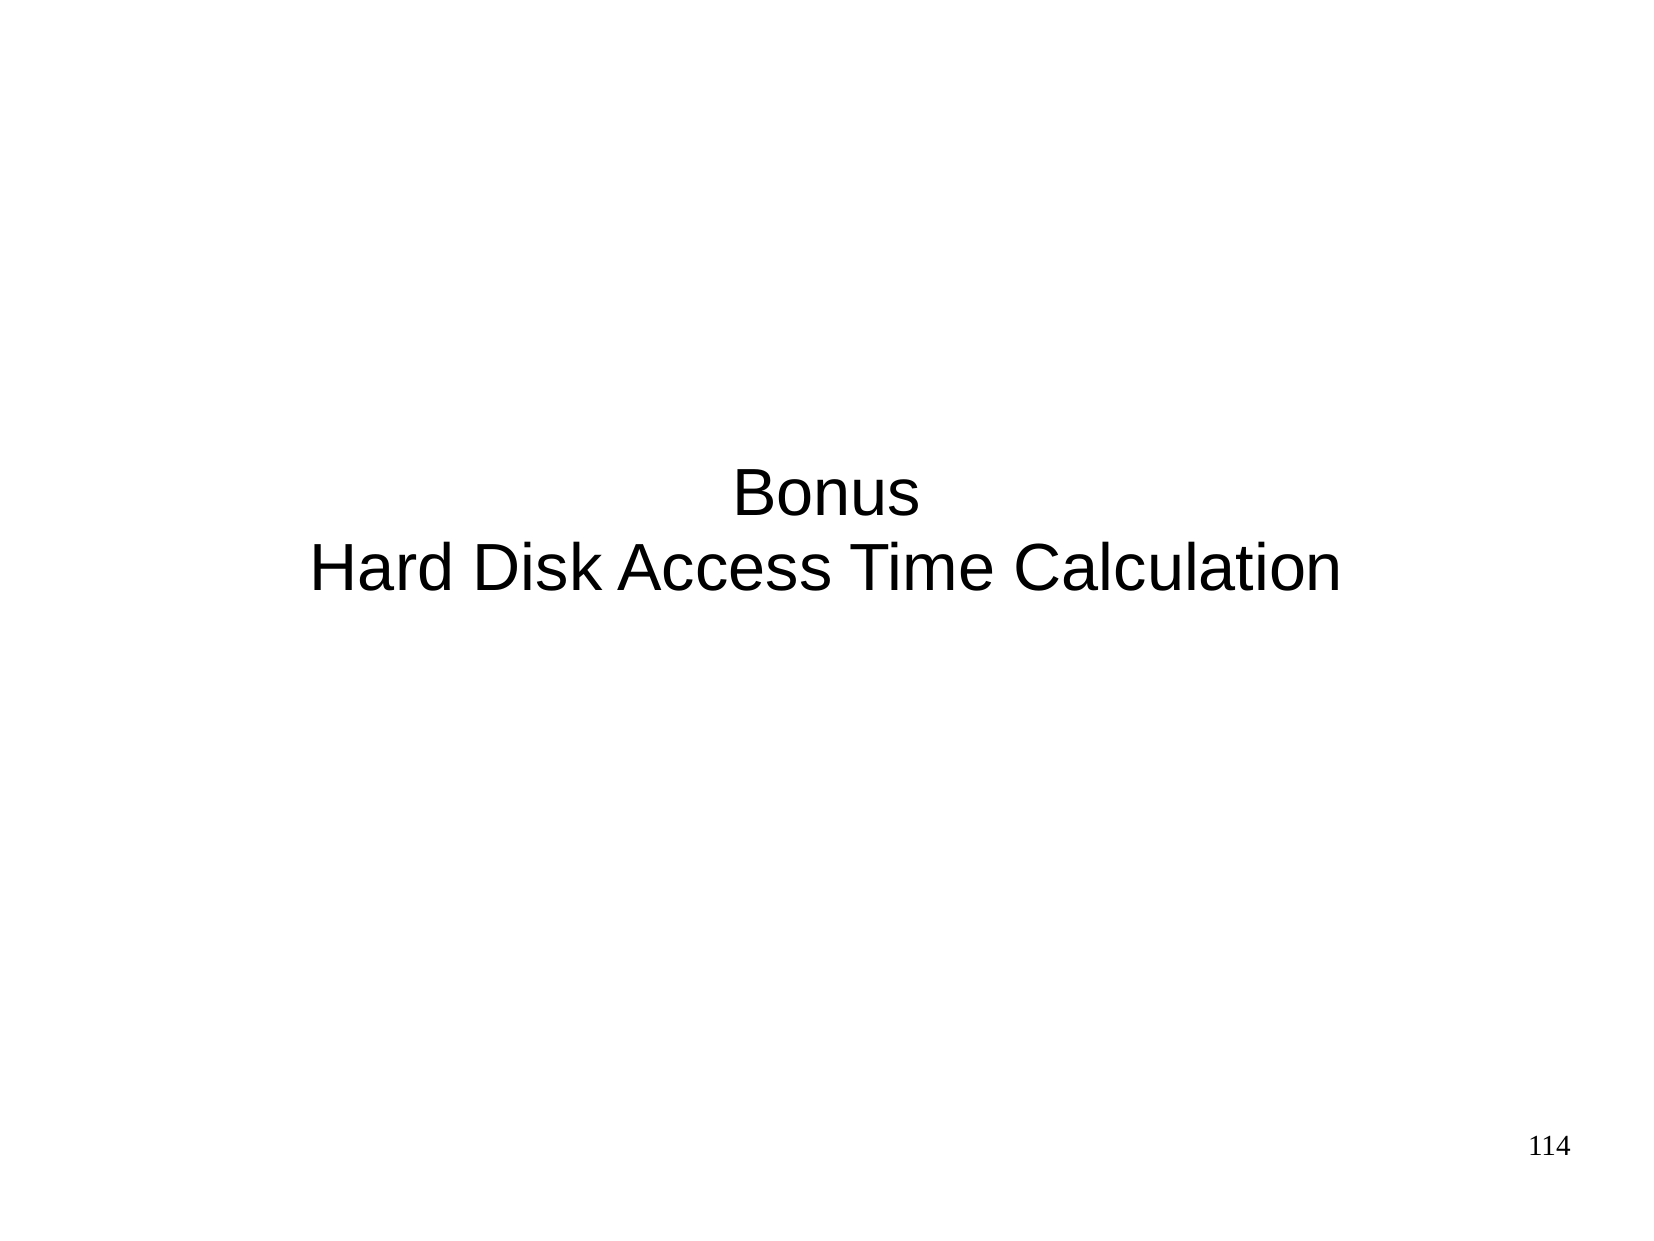

# Bonus
Hard Disk Access Time Calculation
114